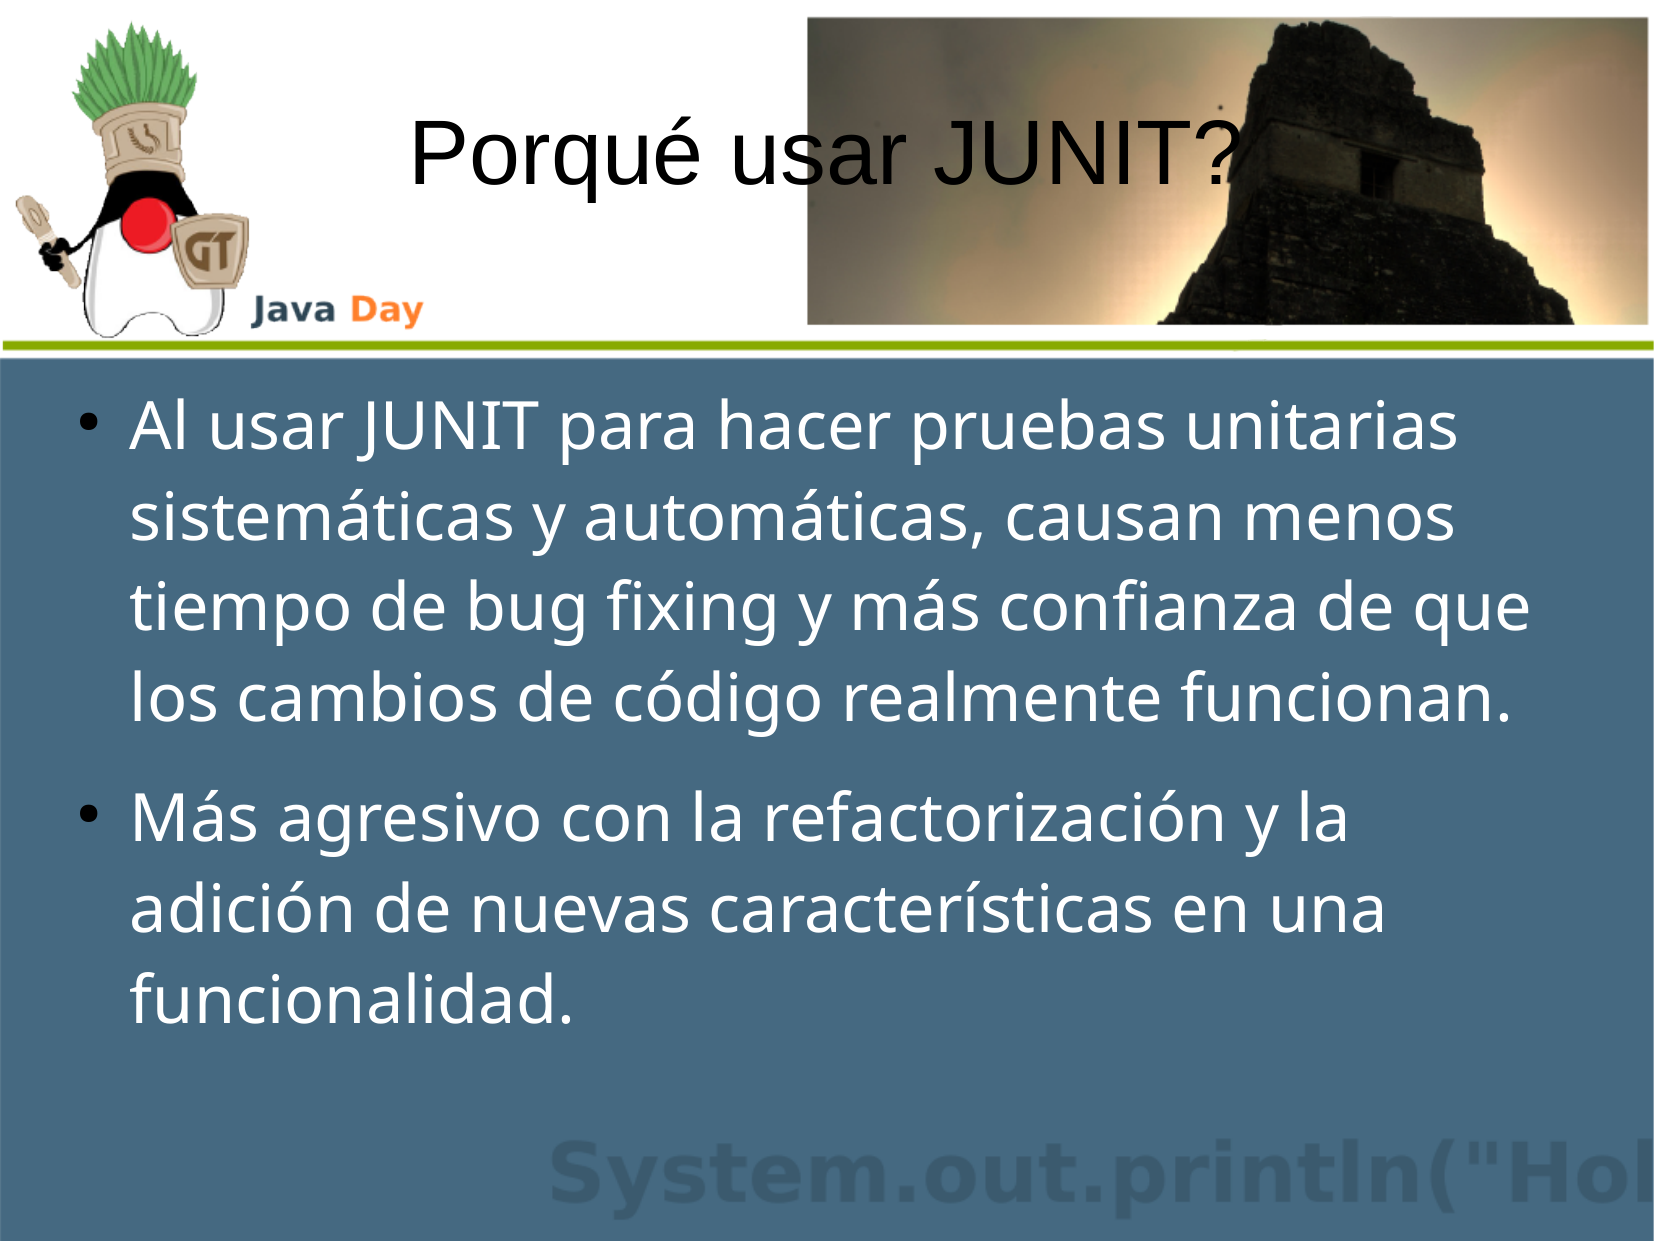

# Porqué usar JUNIT?
Al usar JUNIT para hacer pruebas unitarias sistemáticas y automáticas, causan menos tiempo de bug fixing y más confianza de que los cambios de código realmente funcionan.
Más agresivo con la refactorización y la adición de nuevas características en una funcionalidad.